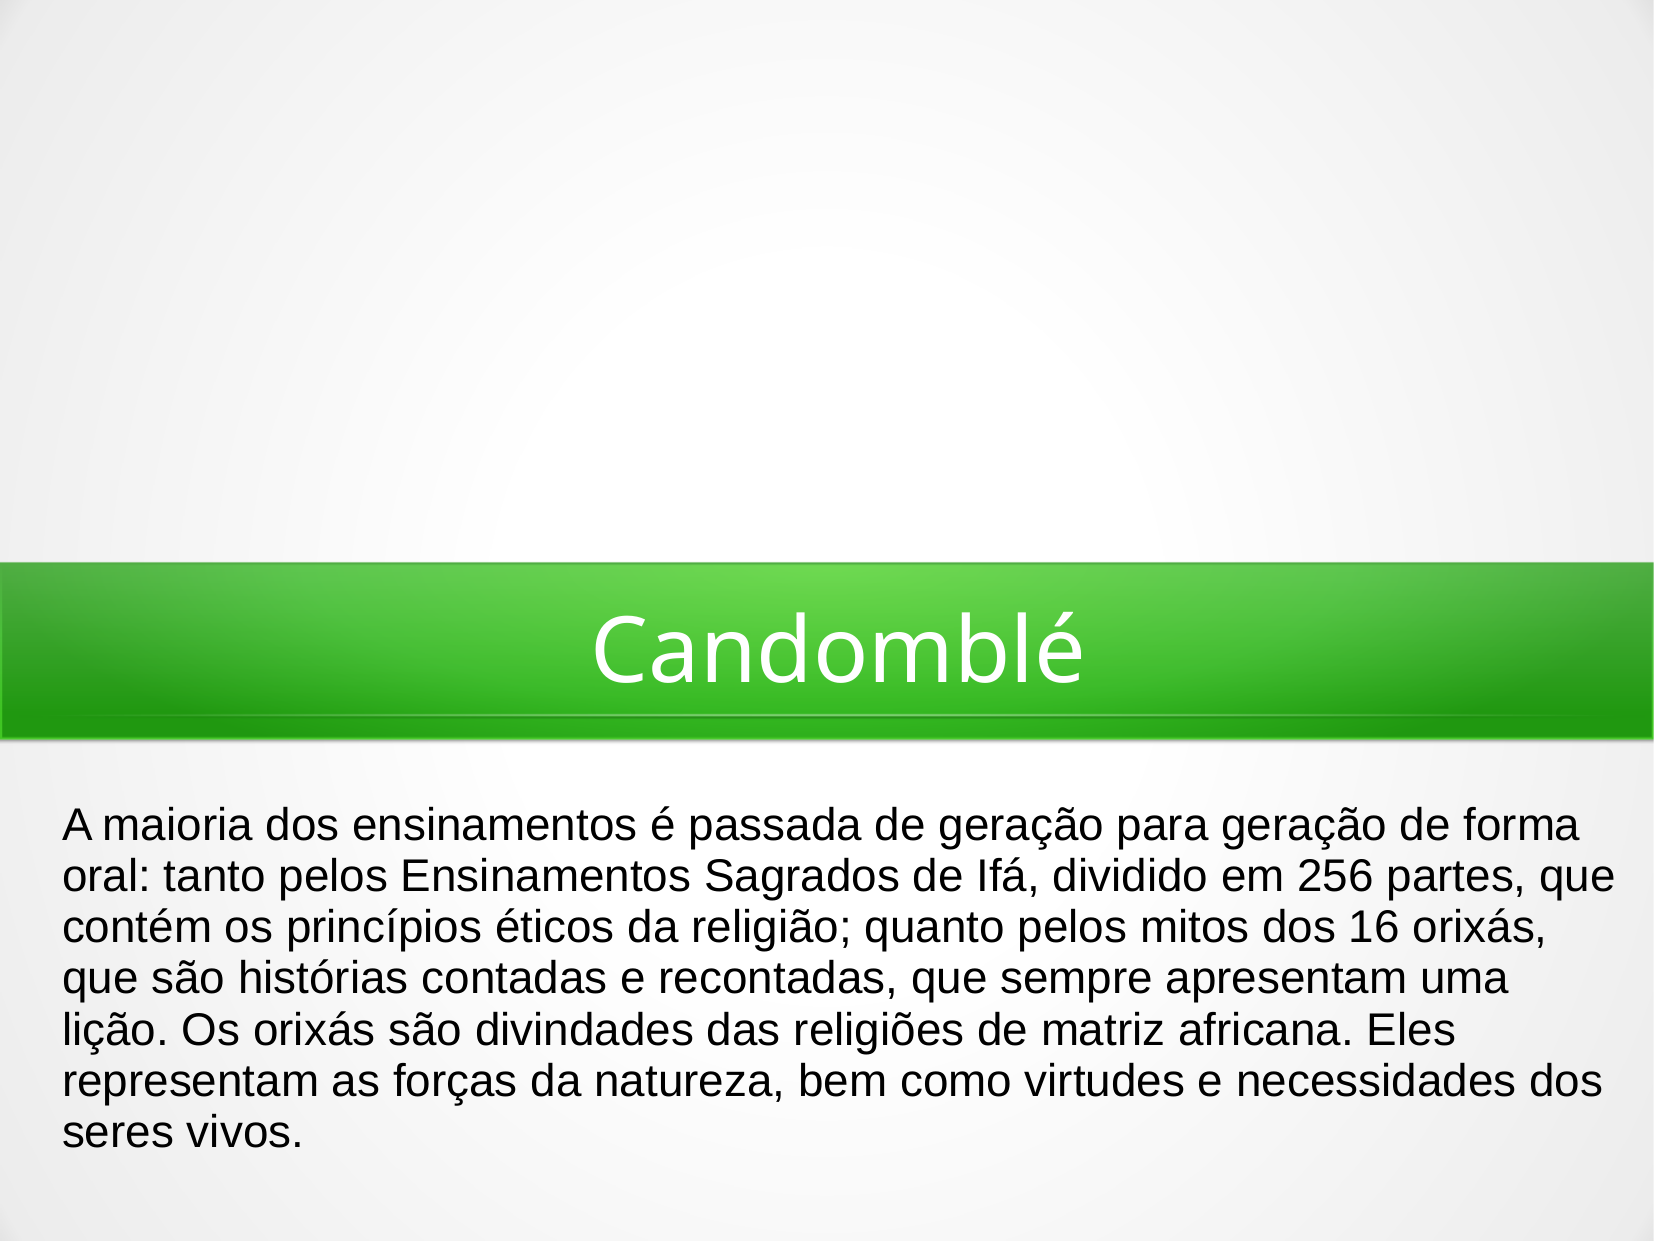

# Candomblé
A maioria dos ensinamentos é passada de geração para geração de forma oral: tanto pelos Ensinamentos Sagrados de Ifá, dividido em 256 partes, que contém os princípios éticos da religião; quanto pelos mitos dos 16 orixás, que são histórias contadas e recontadas, que sempre apresentam uma lição. Os orixás são divindades das religiões de matriz africana. Eles representam as forças da natureza, bem como virtudes e necessidades dos seres vivos.